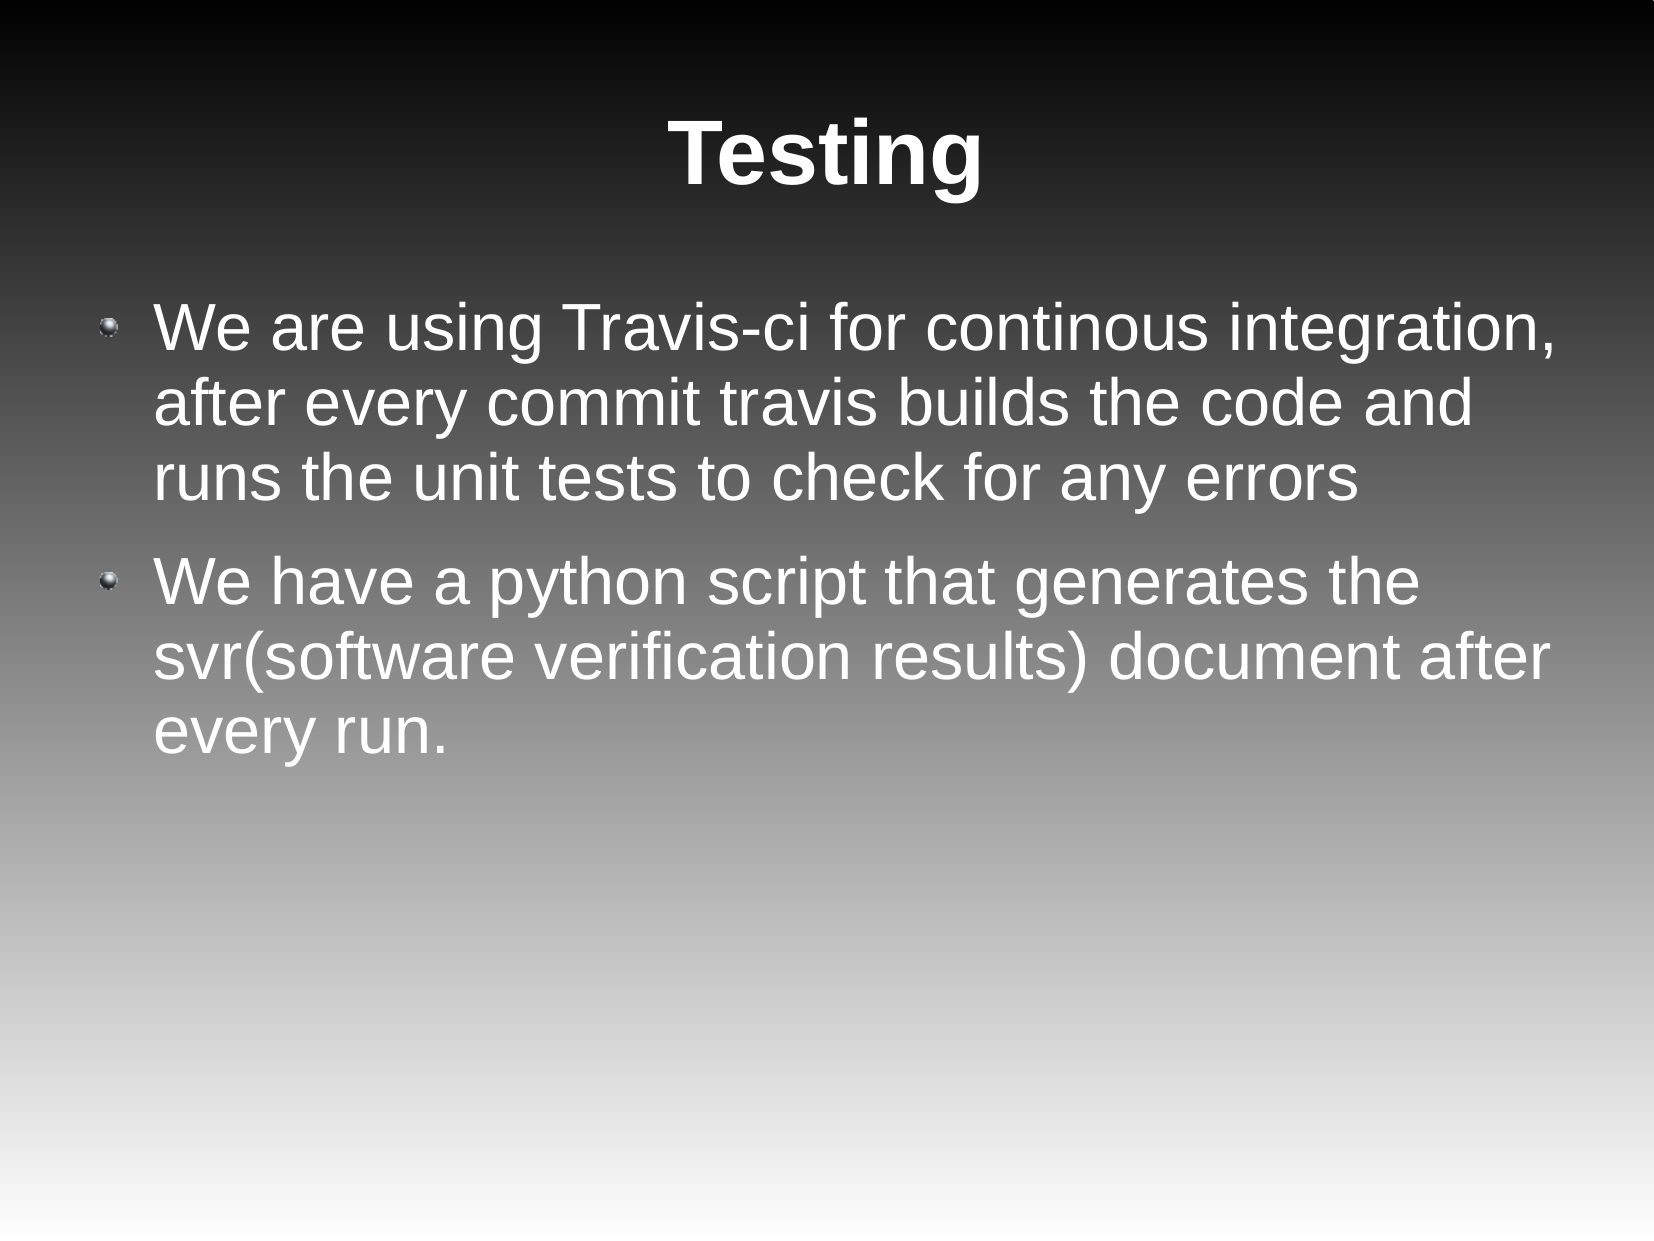

# Testing
We are using Travis-ci for continous integration, after every commit travis builds the code and runs the unit tests to check for any errors
We have a python script that generates the svr(software verification results) document after every run.